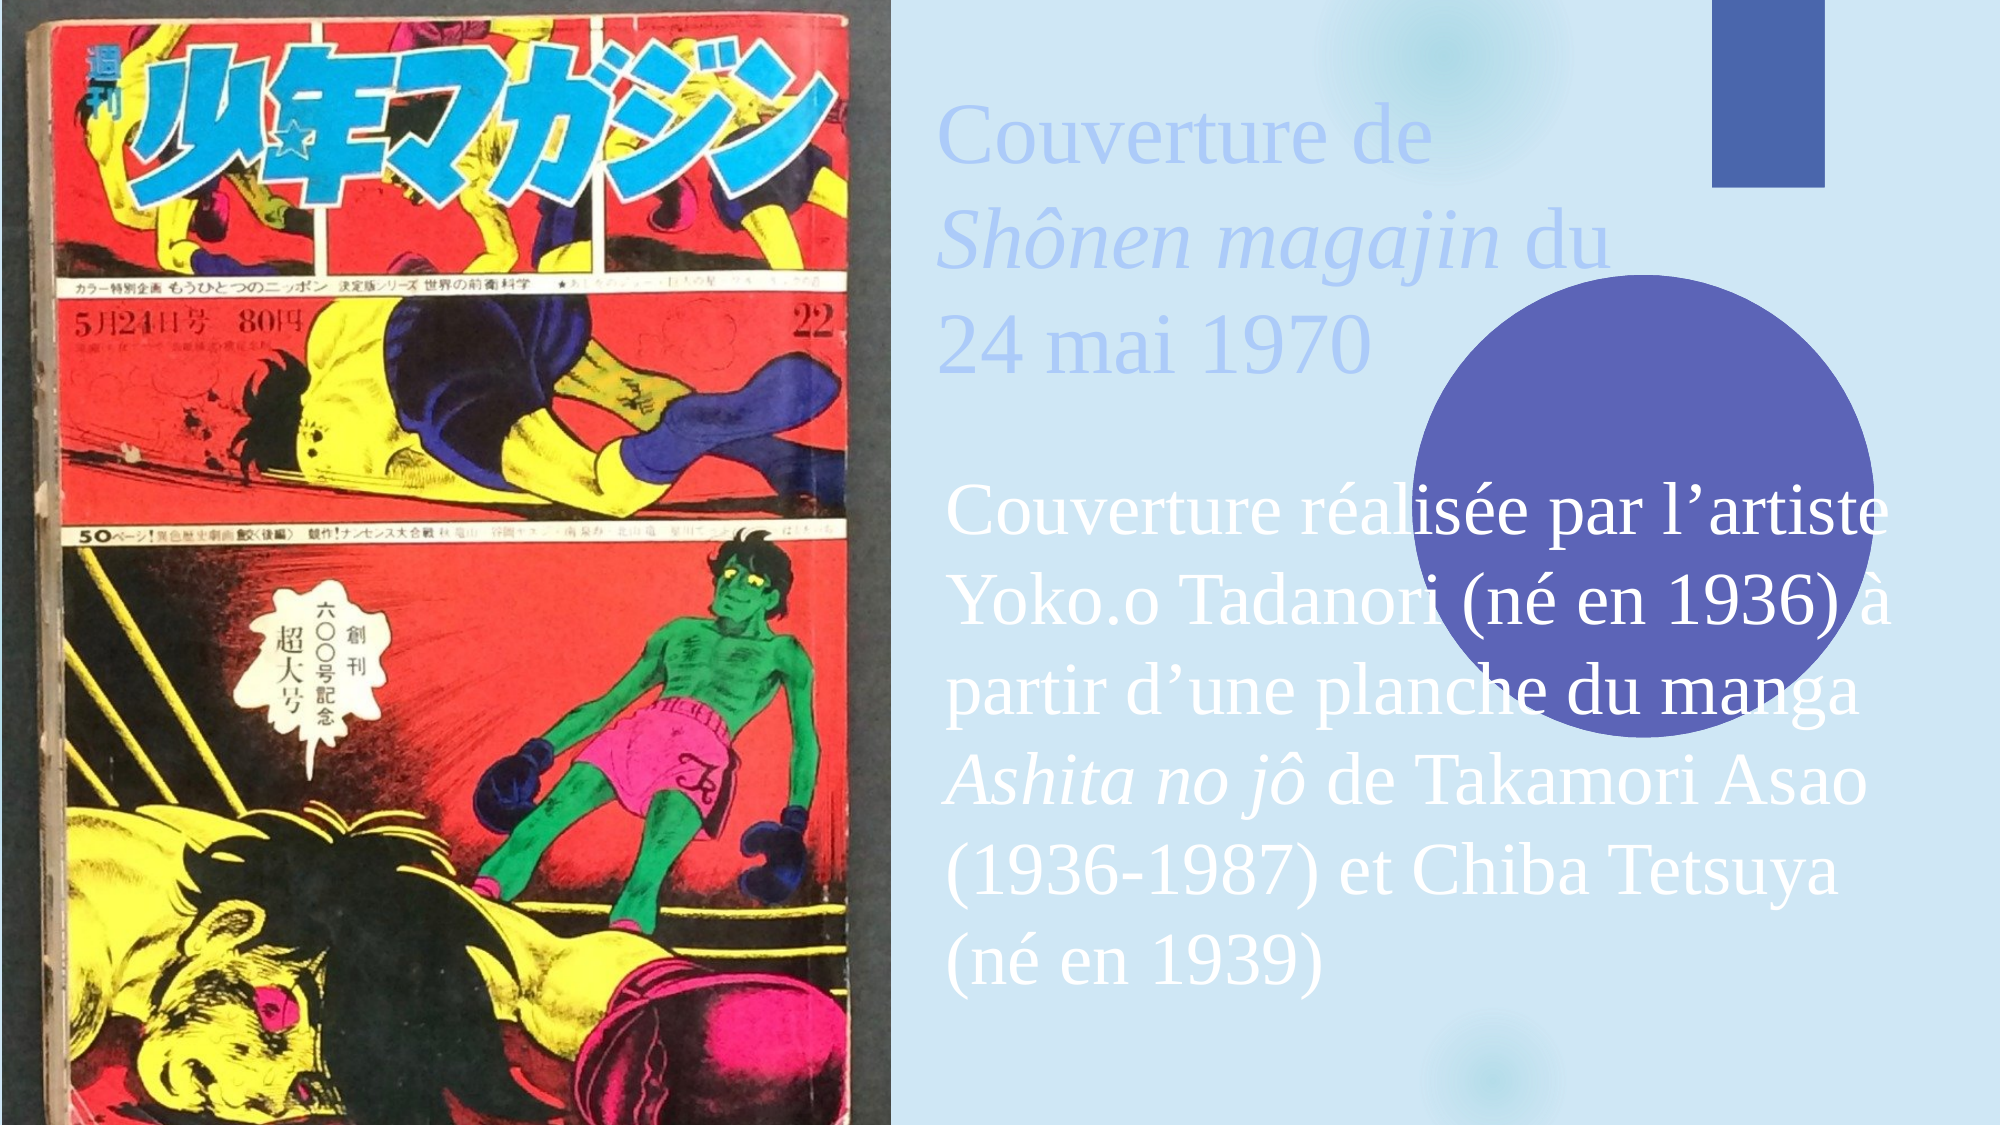

# Couverture de Shônen magajin du 24 mai 1970
Couverture réalisée par l’artiste Yoko.o Tadanori (né en 1936) à partir d’une planche du manga Ashita no jô de Takamori Asao (1936-1987) et Chiba Tetsuya (né en 1939)